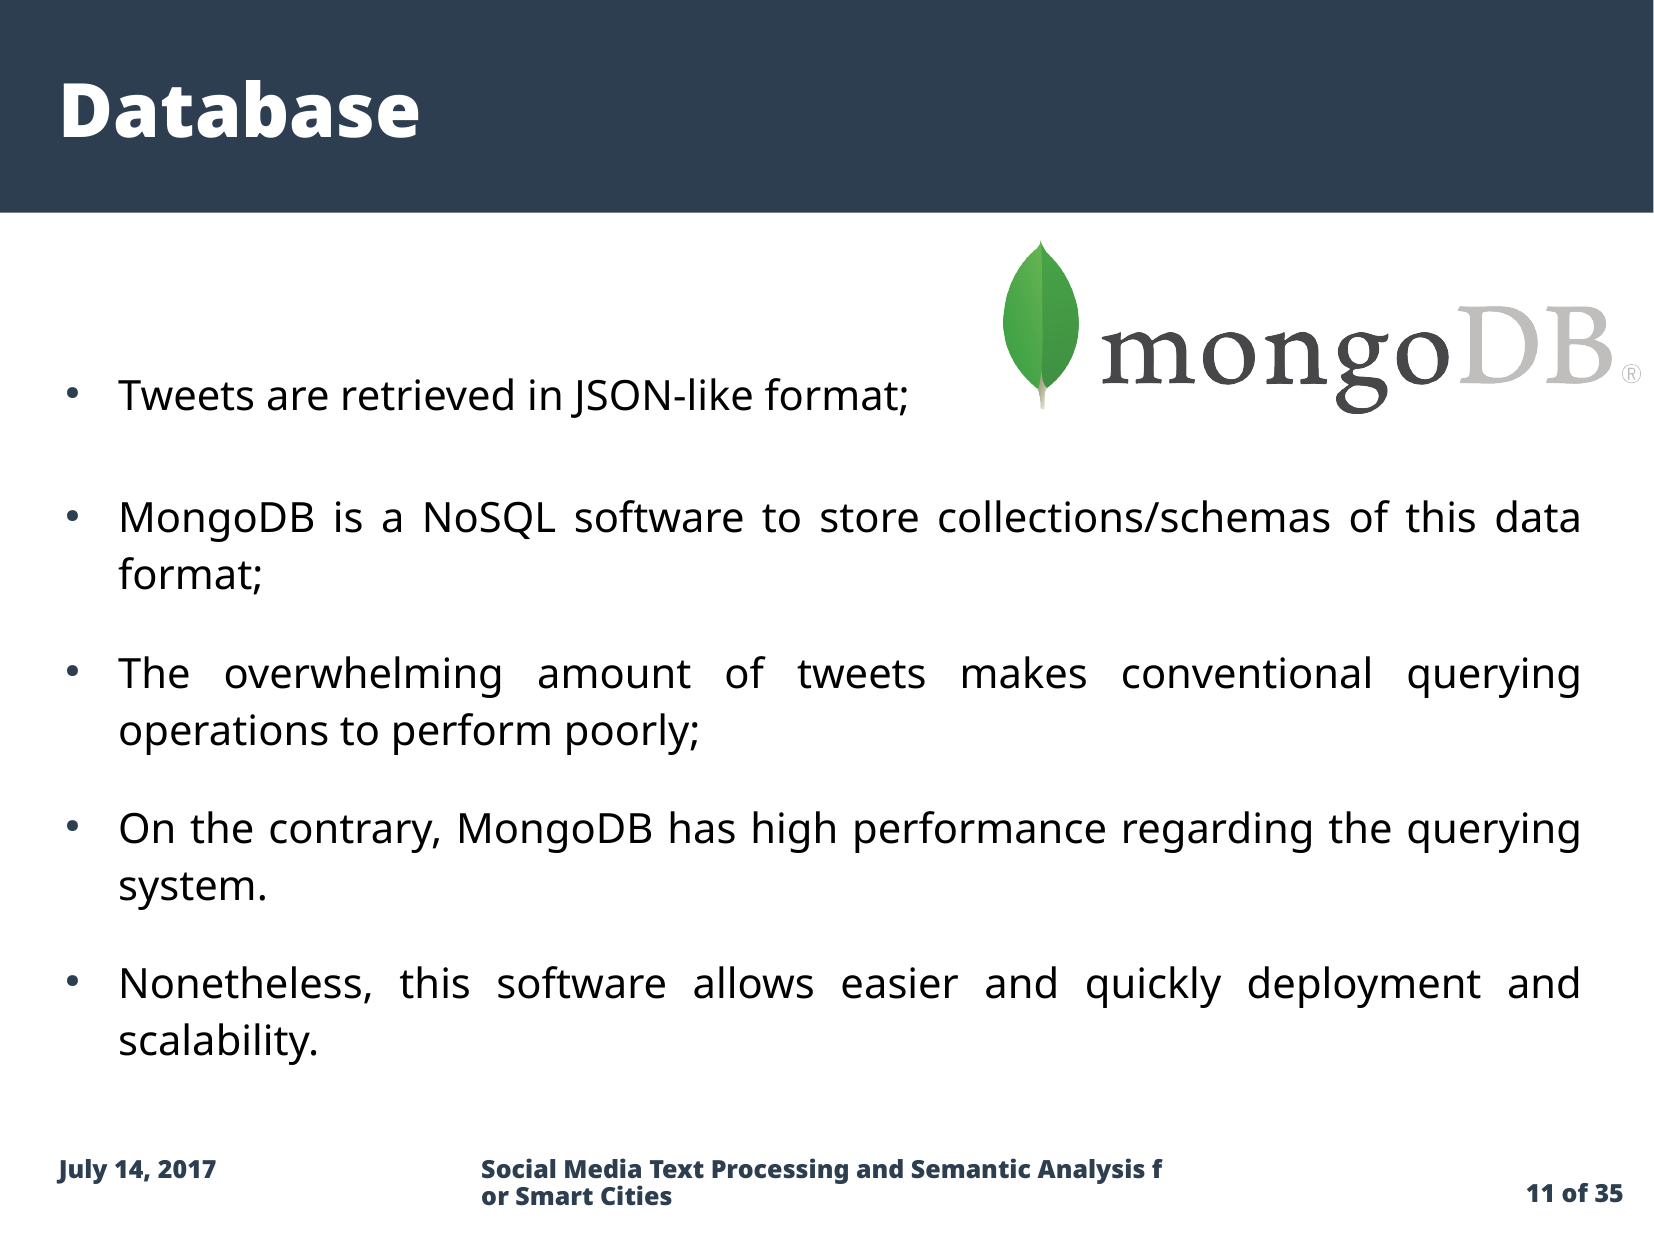

# Database
Tweets are retrieved in JSON-like format;
MongoDB is a NoSQL software to store collections/schemas of this data format;
The overwhelming amount of tweets makes conventional querying operations to perform poorly;
On the contrary, MongoDB has high performance regarding the querying system.
Nonetheless, this software allows easier and quickly deployment and scalability.
July 14, 2017
Social Media Text Processing and Semantic Analysis for Smart Cities
11